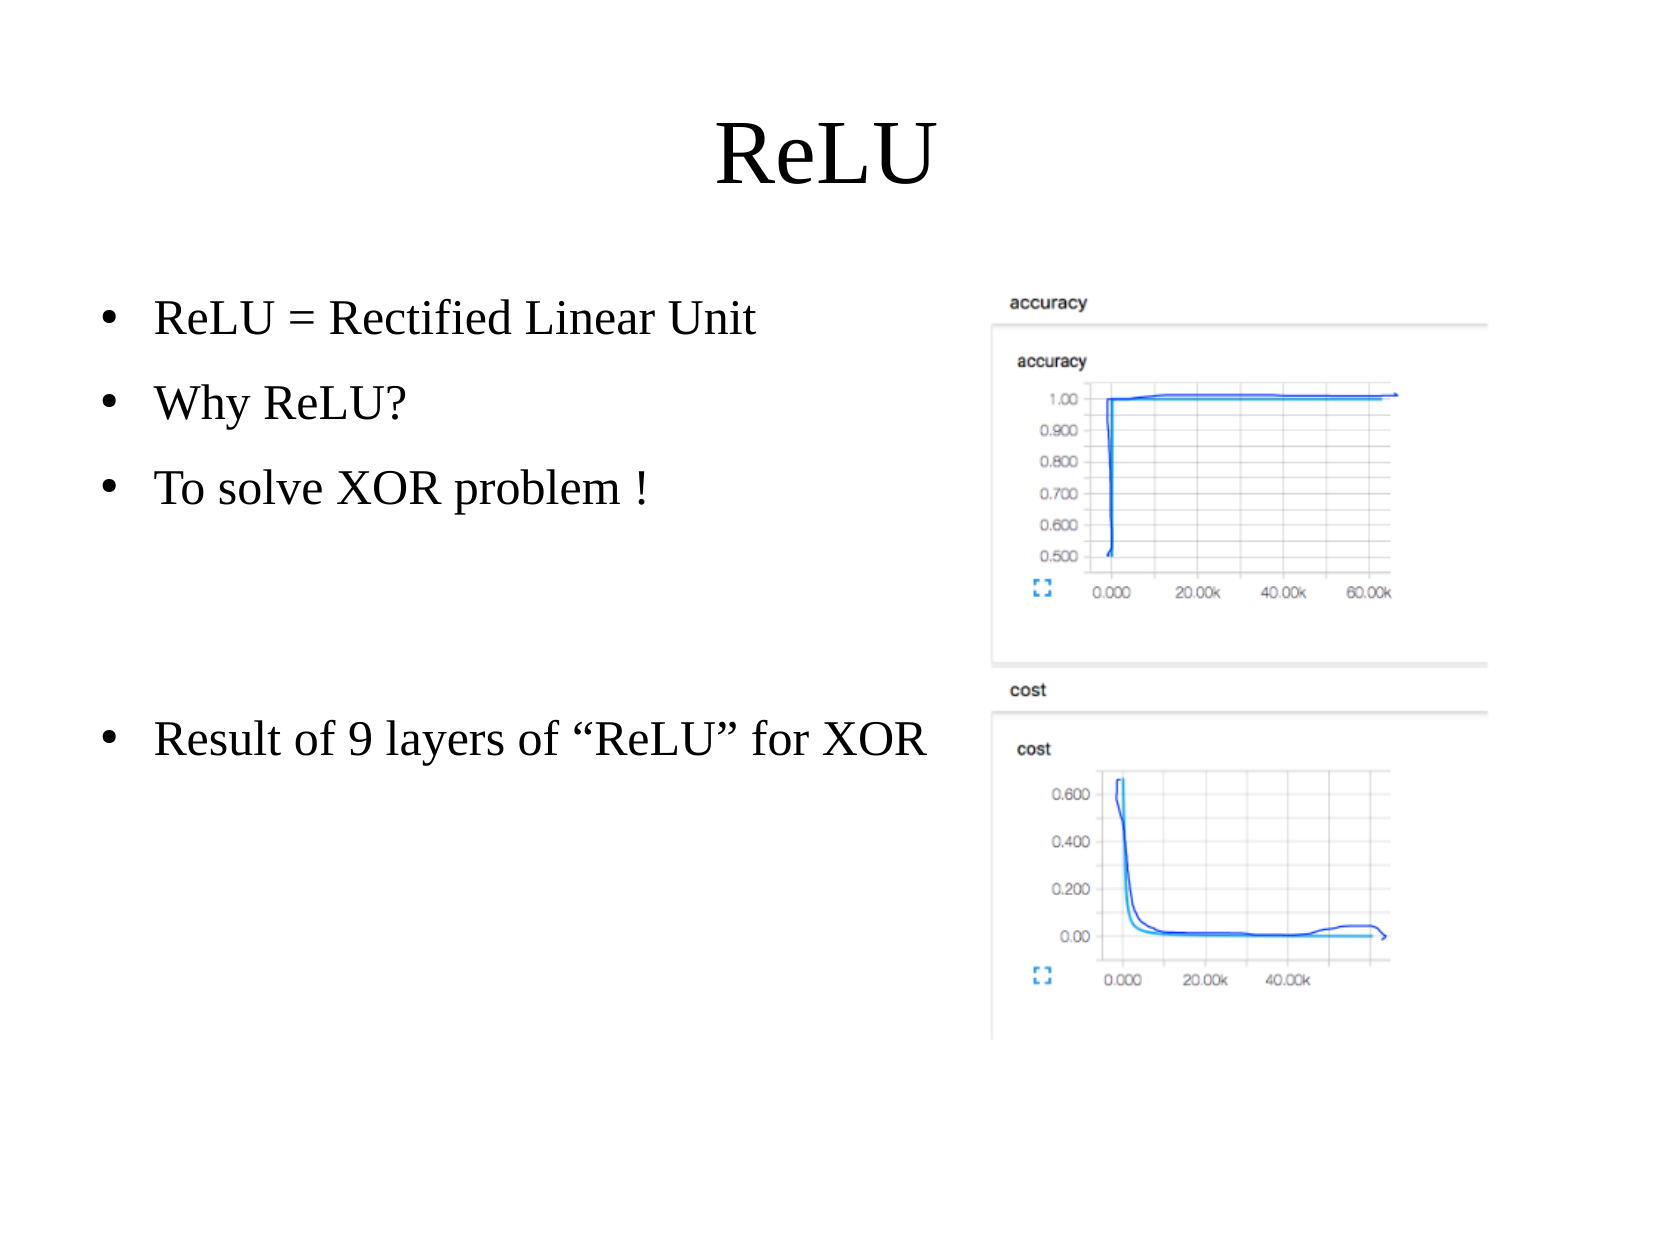

# ReLU
ReLU = Rectified Linear Unit
Why ReLU?
To solve XOR problem !
Result of 9 layers of “ReLU” for XOR